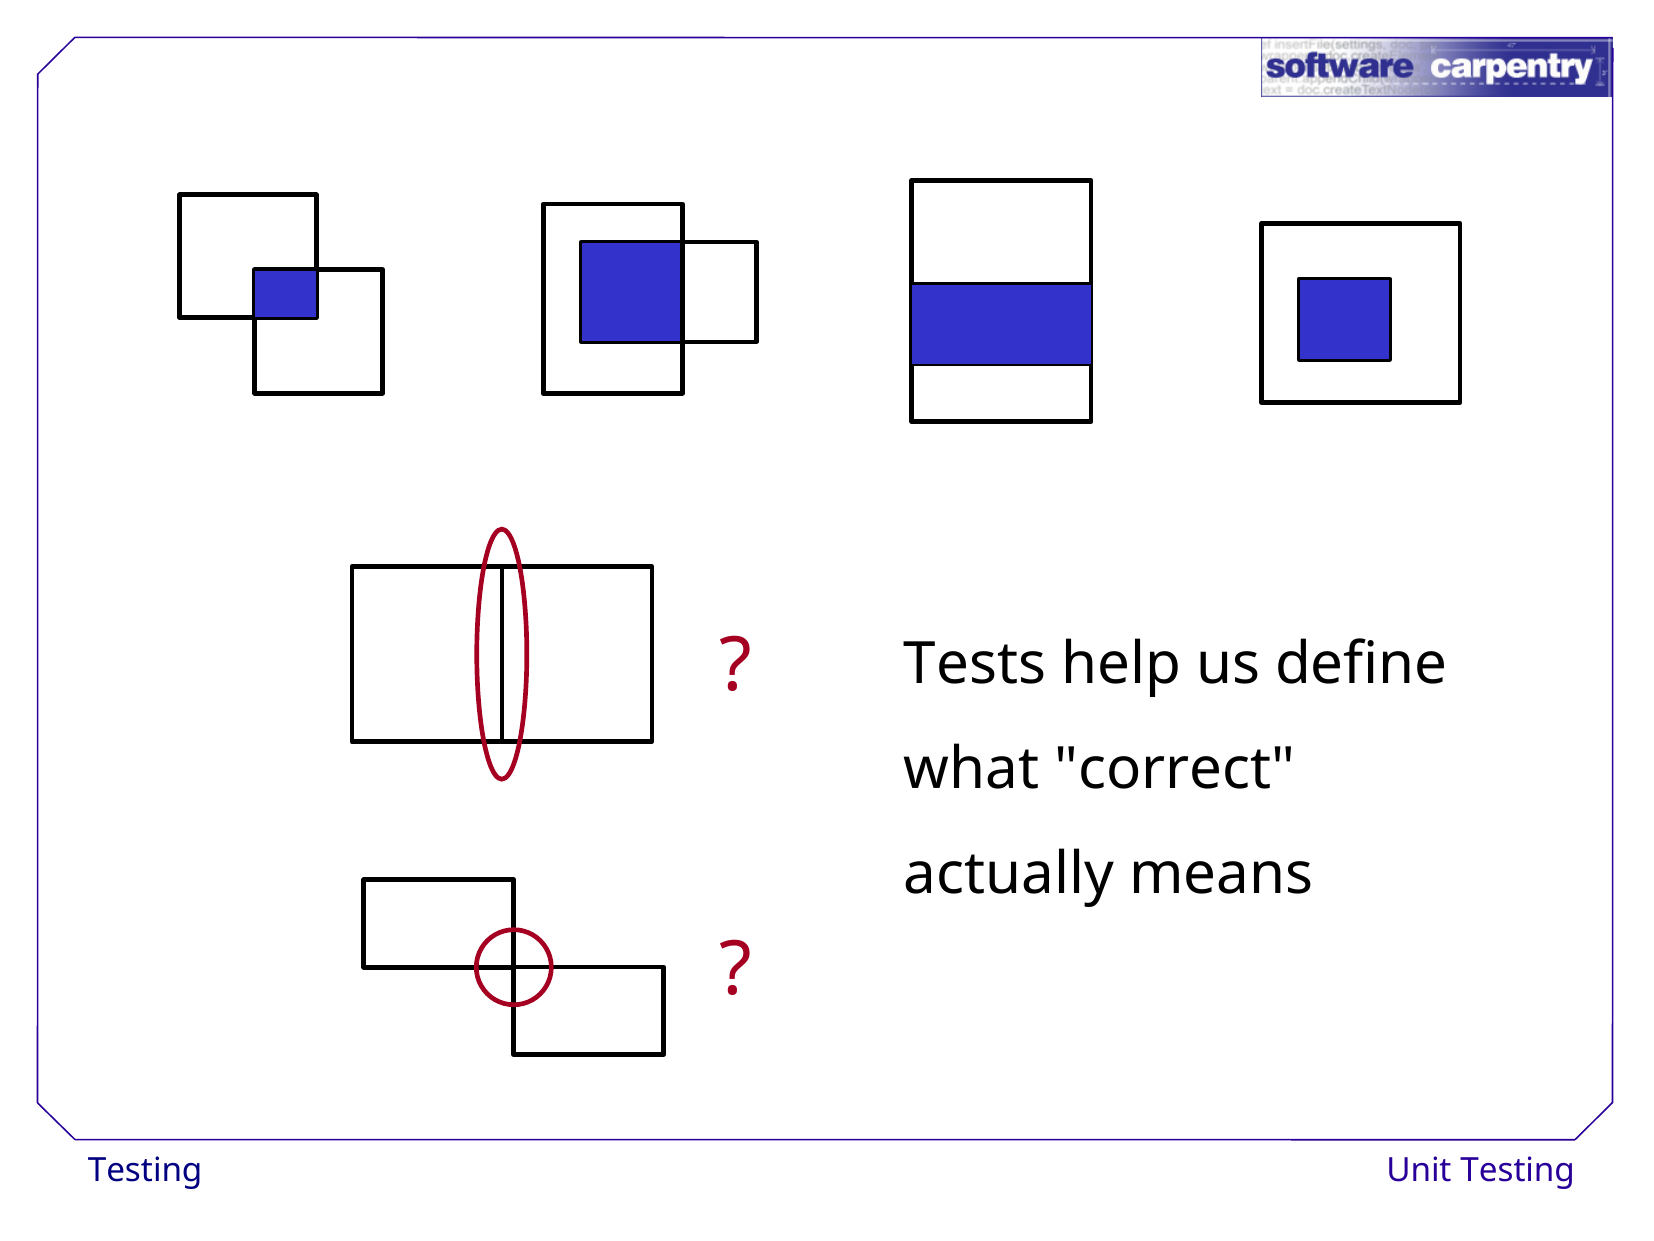

?
Tests help us define
what "correct"
actually means
?